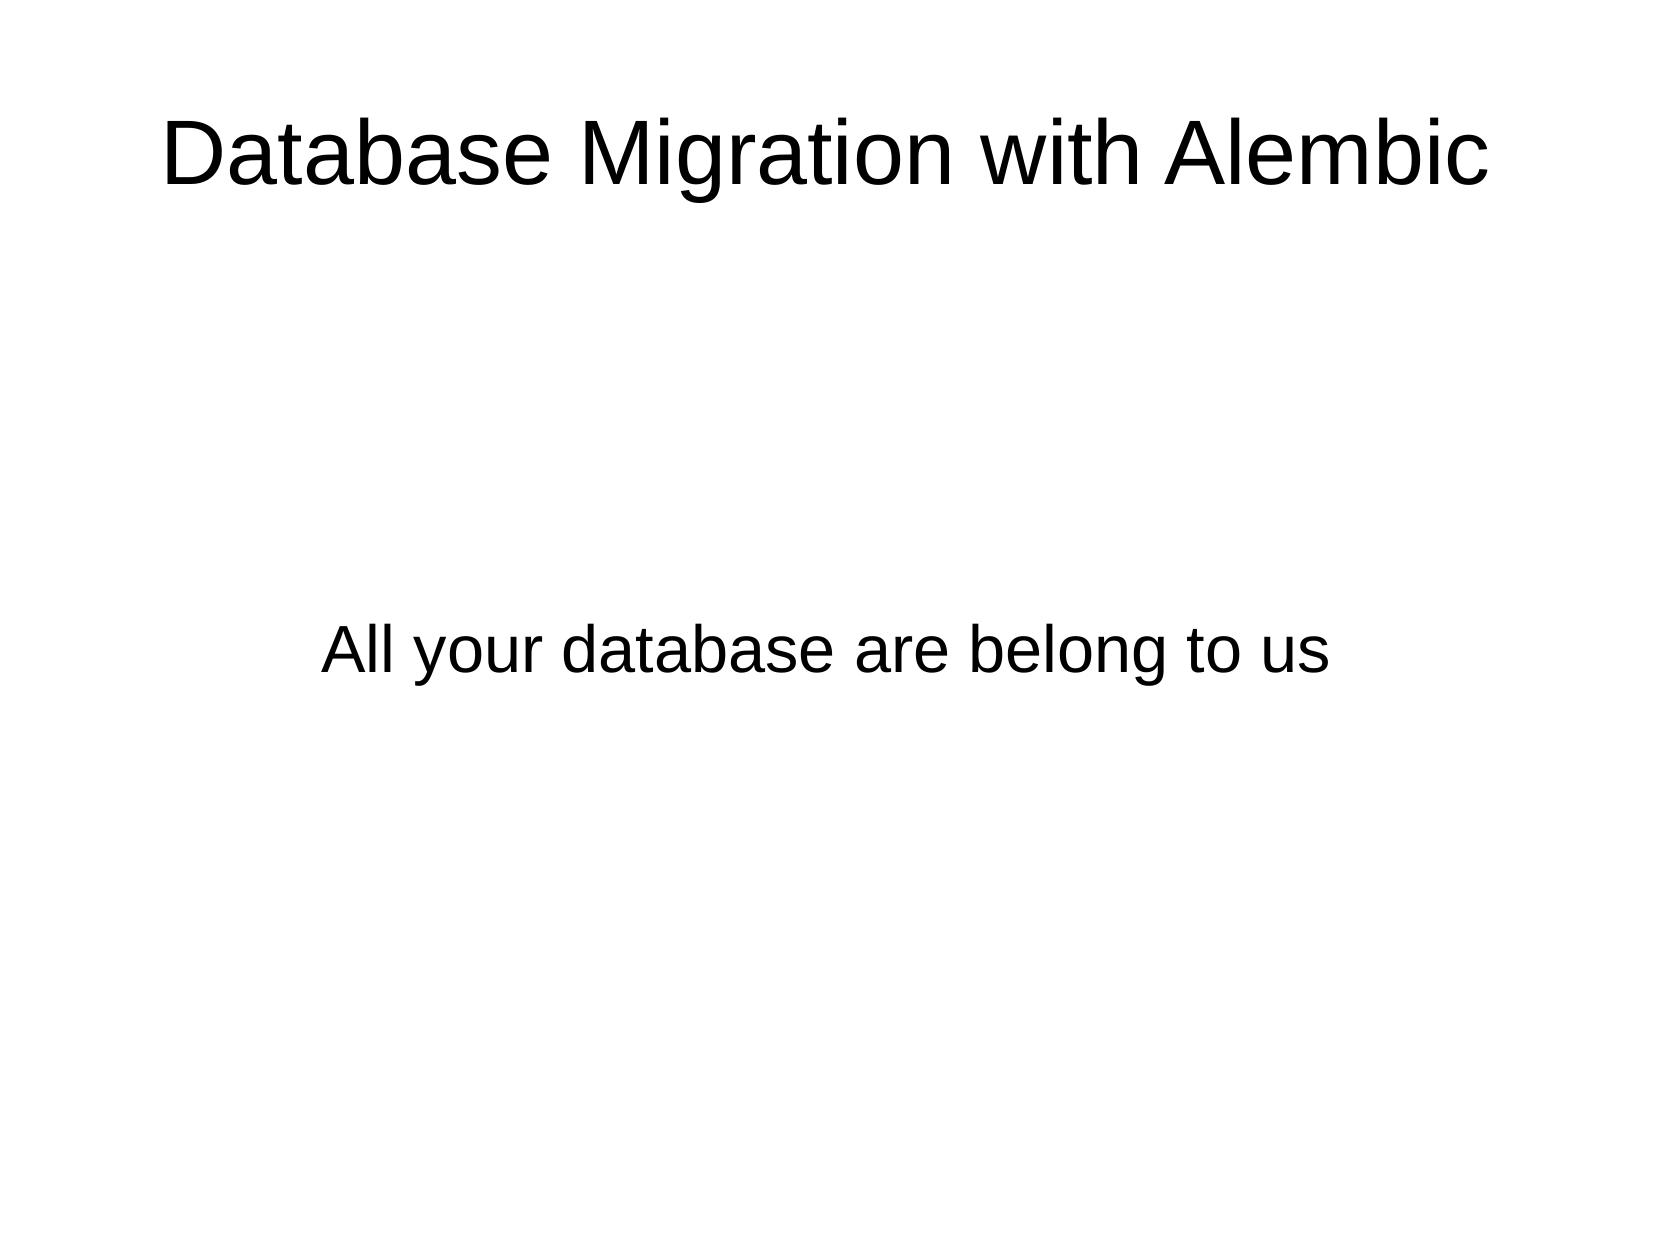

# Database Migration with Alembic
All your database are belong to us